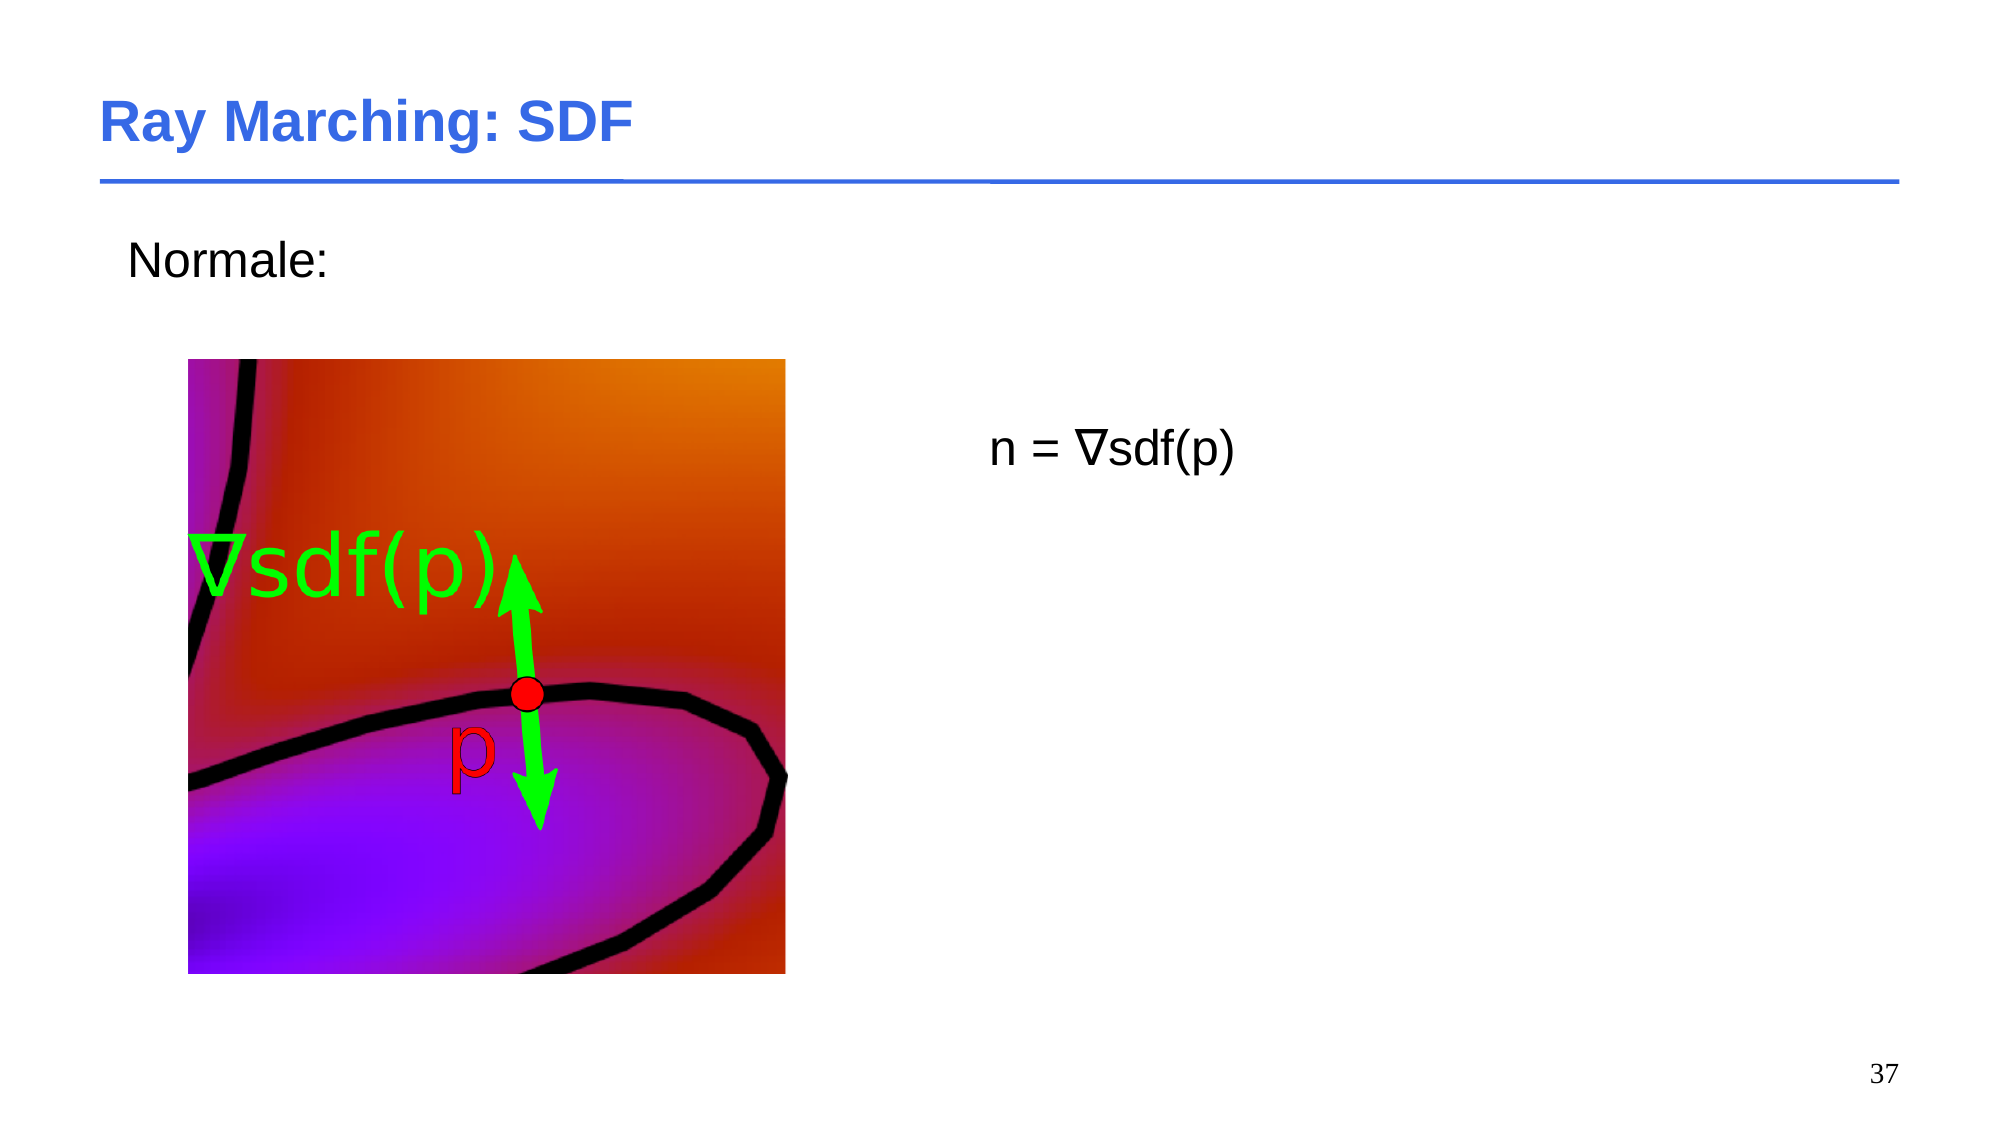

# Ray Marching: SDF
Normale:
n = ∇sdf(p)
37